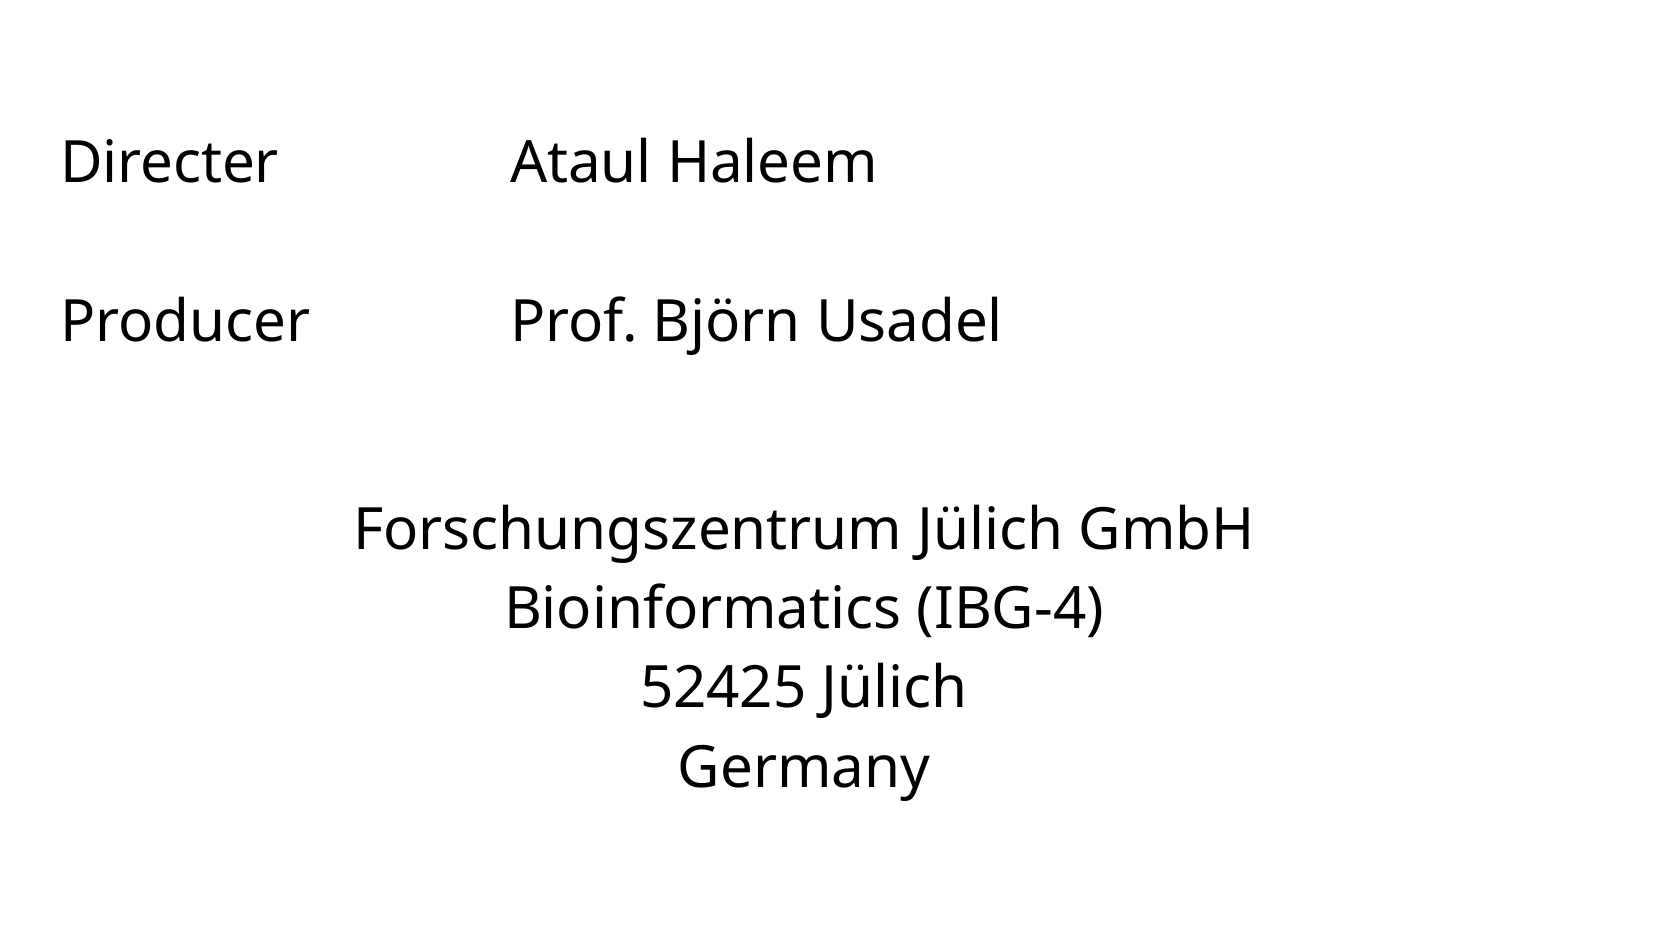

# Directer		 		Ataul Haleem Producer			Prof. Björn Usadel
Forschungszentrum Jülich GmbH
Bioinformatics (IBG-4)
 52425 Jülich
Germany